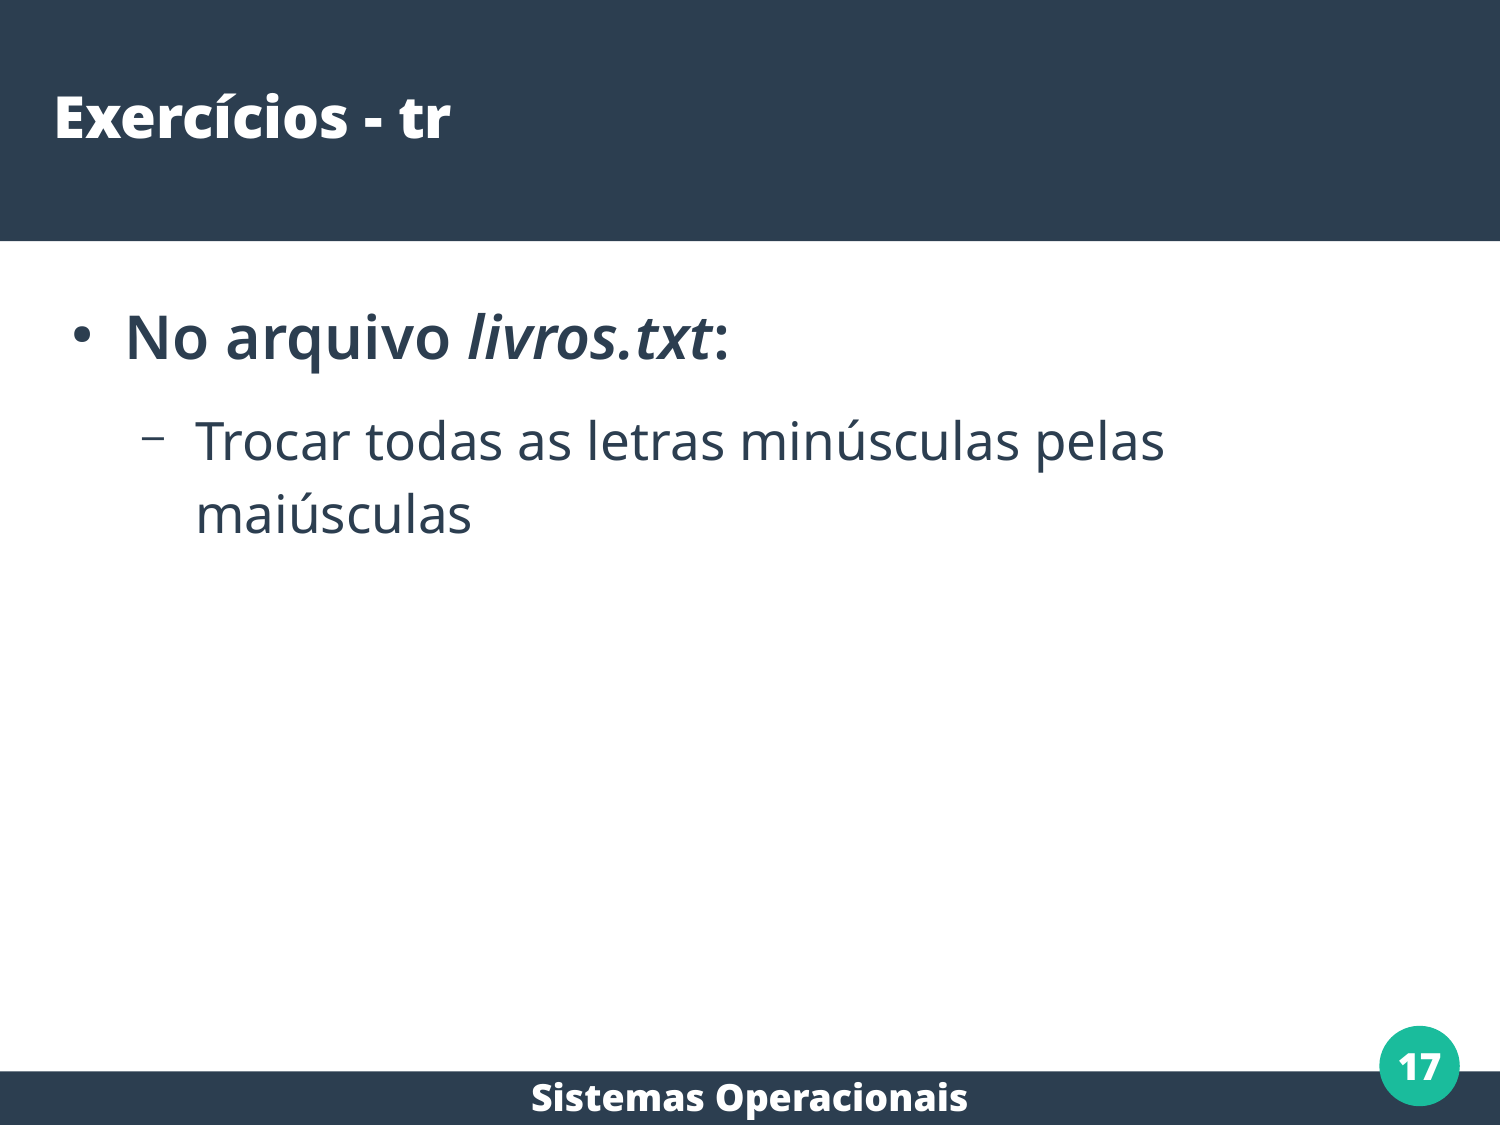

# Exercícios - tr
No arquivo livros.txt:
Trocar todas as letras minúsculas pelas maiúsculas
17
Sistemas Operacionais